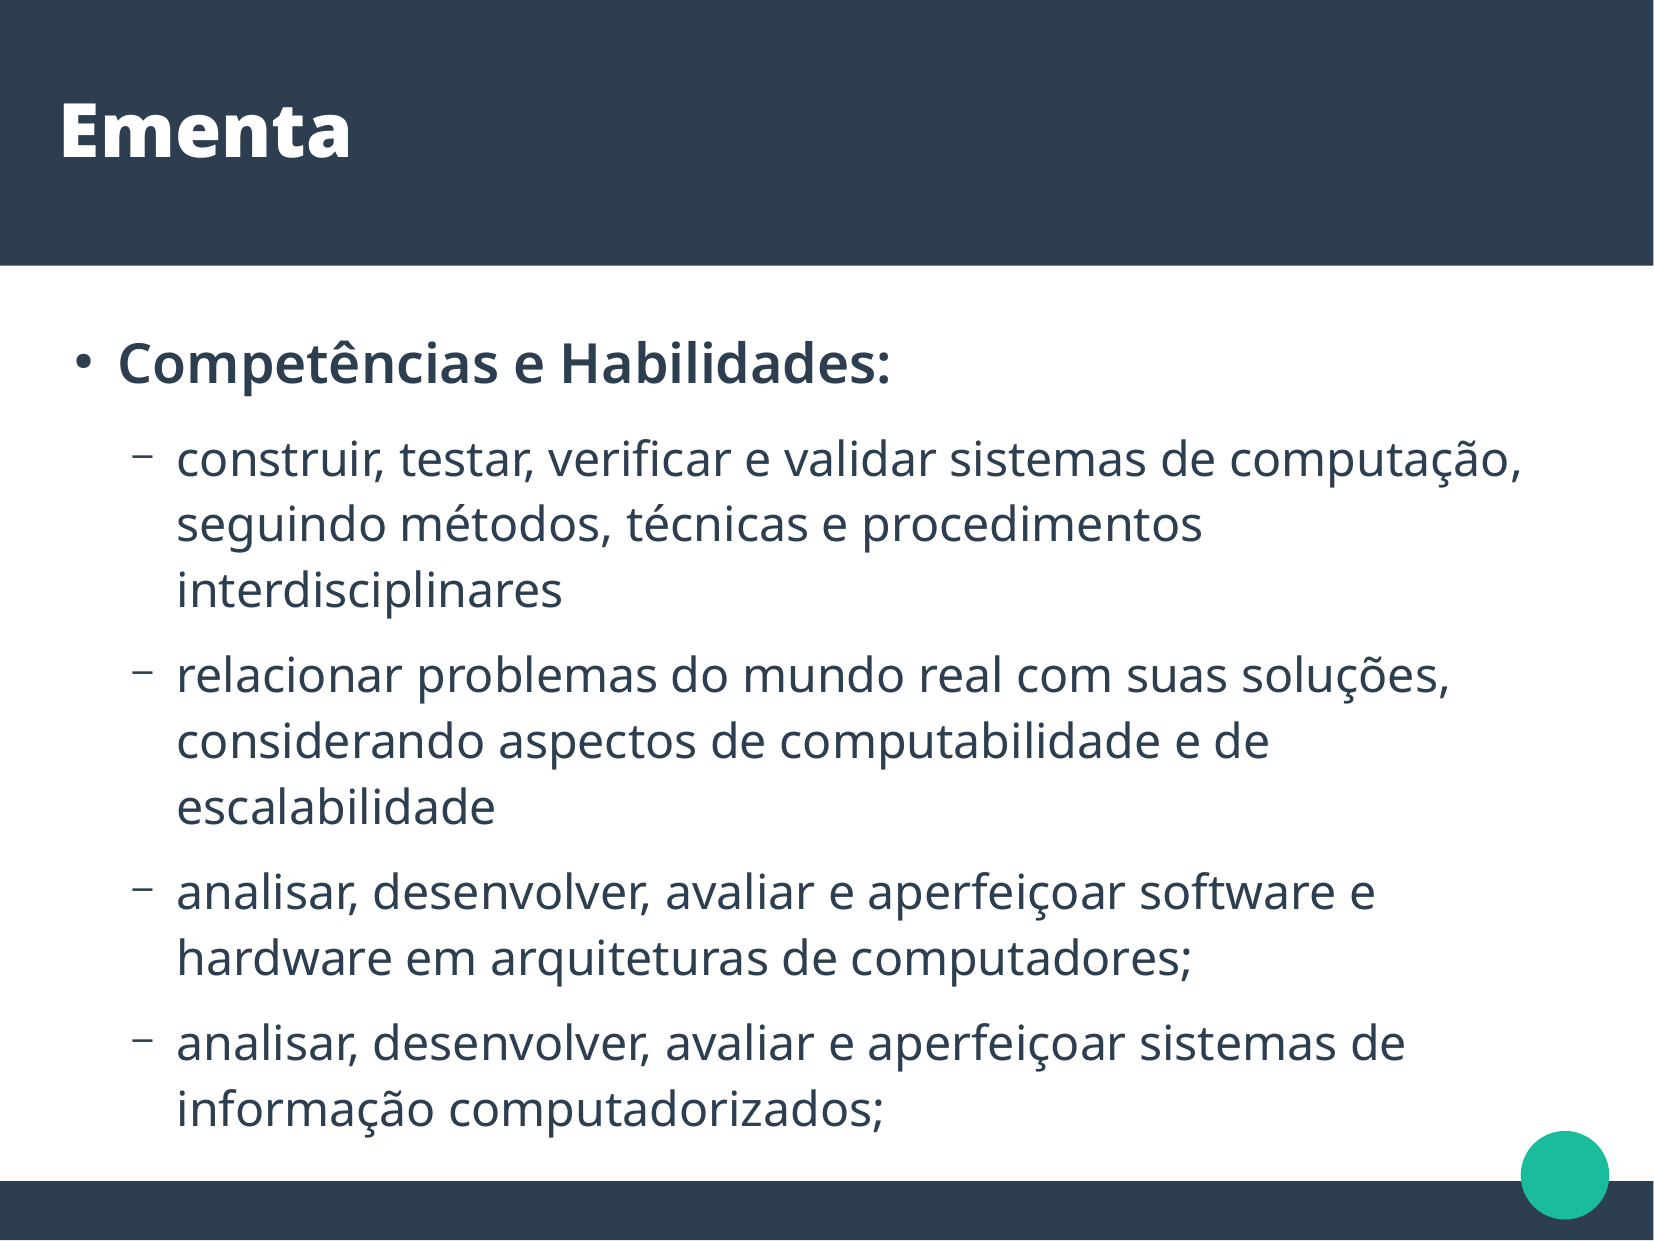

# Ementa
Competências e Habilidades:
construir, testar, verificar e validar sistemas de computação, seguindo métodos, técnicas e procedimentos interdisciplinares
relacionar problemas do mundo real com suas soluções, considerando aspectos de computabilidade e de escalabilidade
analisar, desenvolver, avaliar e aperfeiçoar software e hardware em arquiteturas de computadores;
analisar, desenvolver, avaliar e aperfeiçoar sistemas de informação computadorizados;